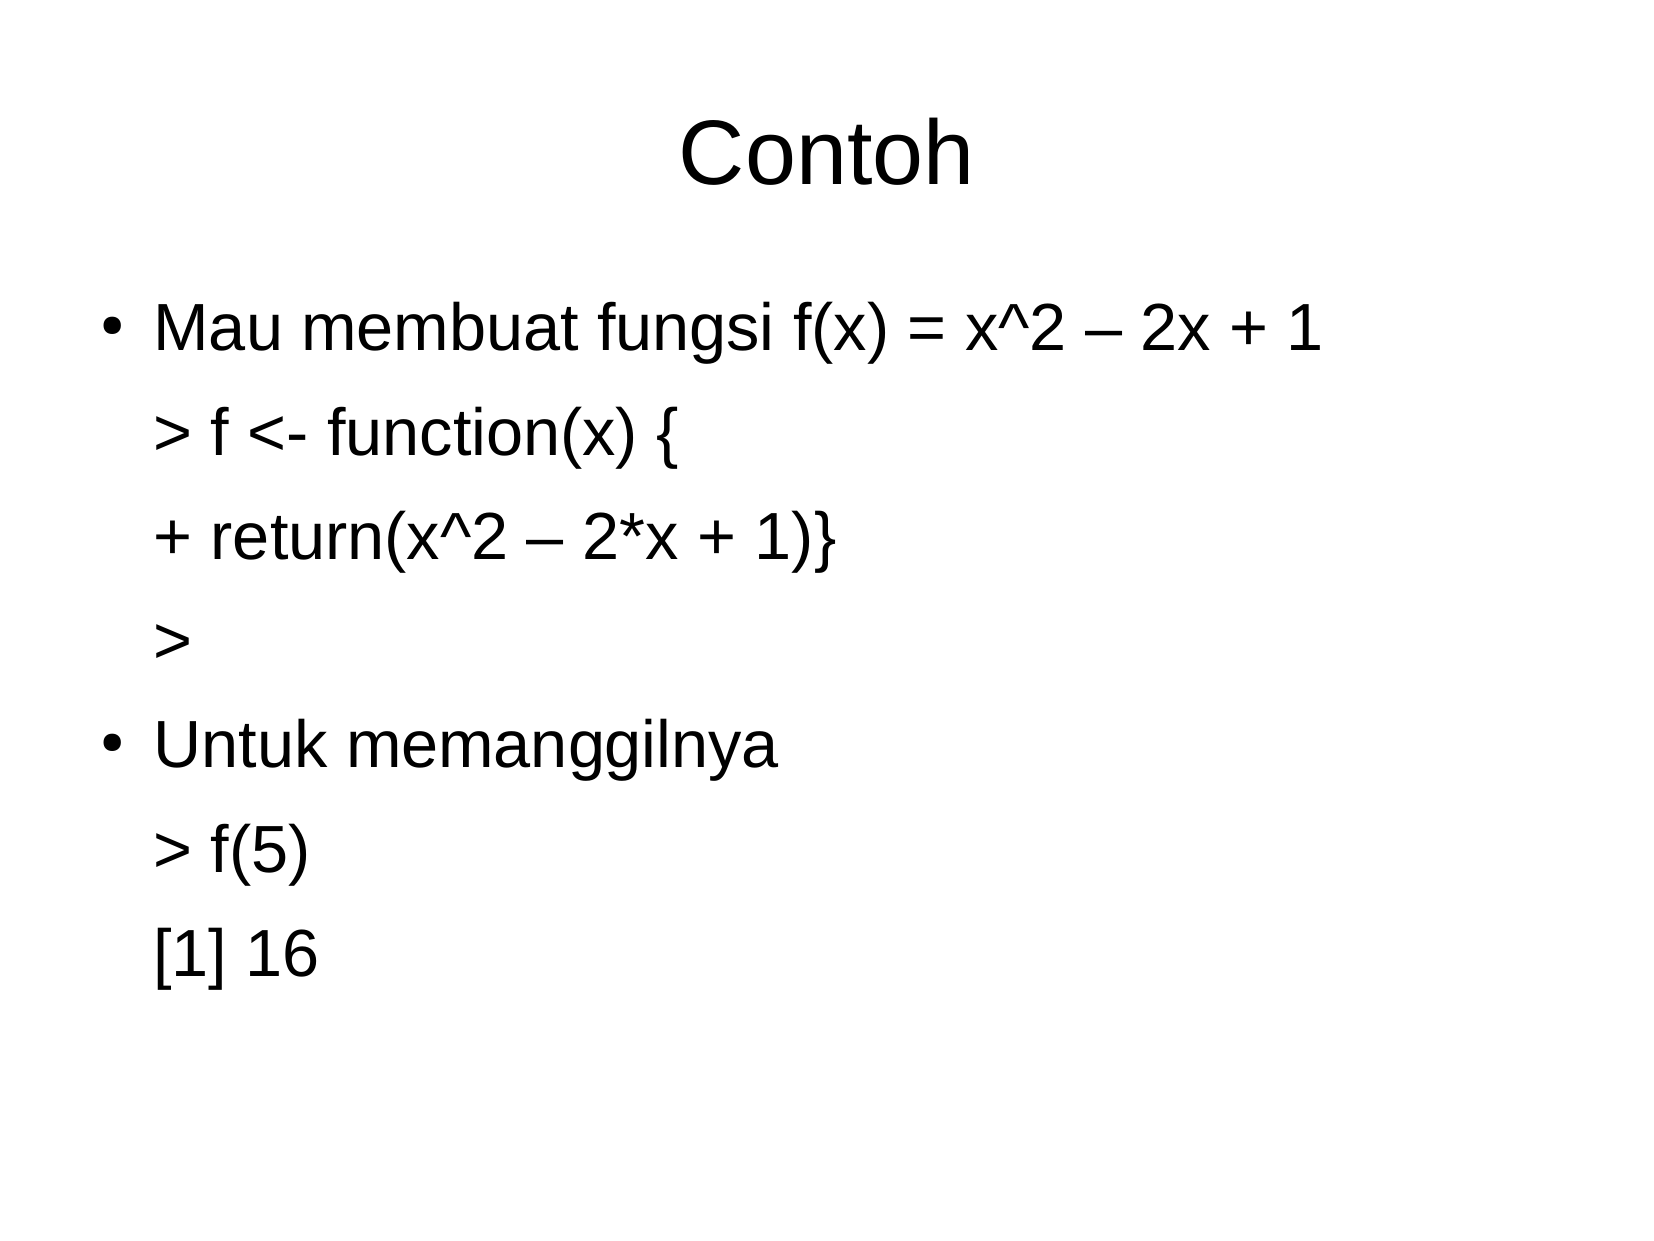

# Contoh
Mau membuat fungsi f(x) = x^2 – 2x + 1
> f <- function(x) {
+ return(x^2 – 2*x + 1)}
>
Untuk memanggilnya
> f(5)
[1] 16